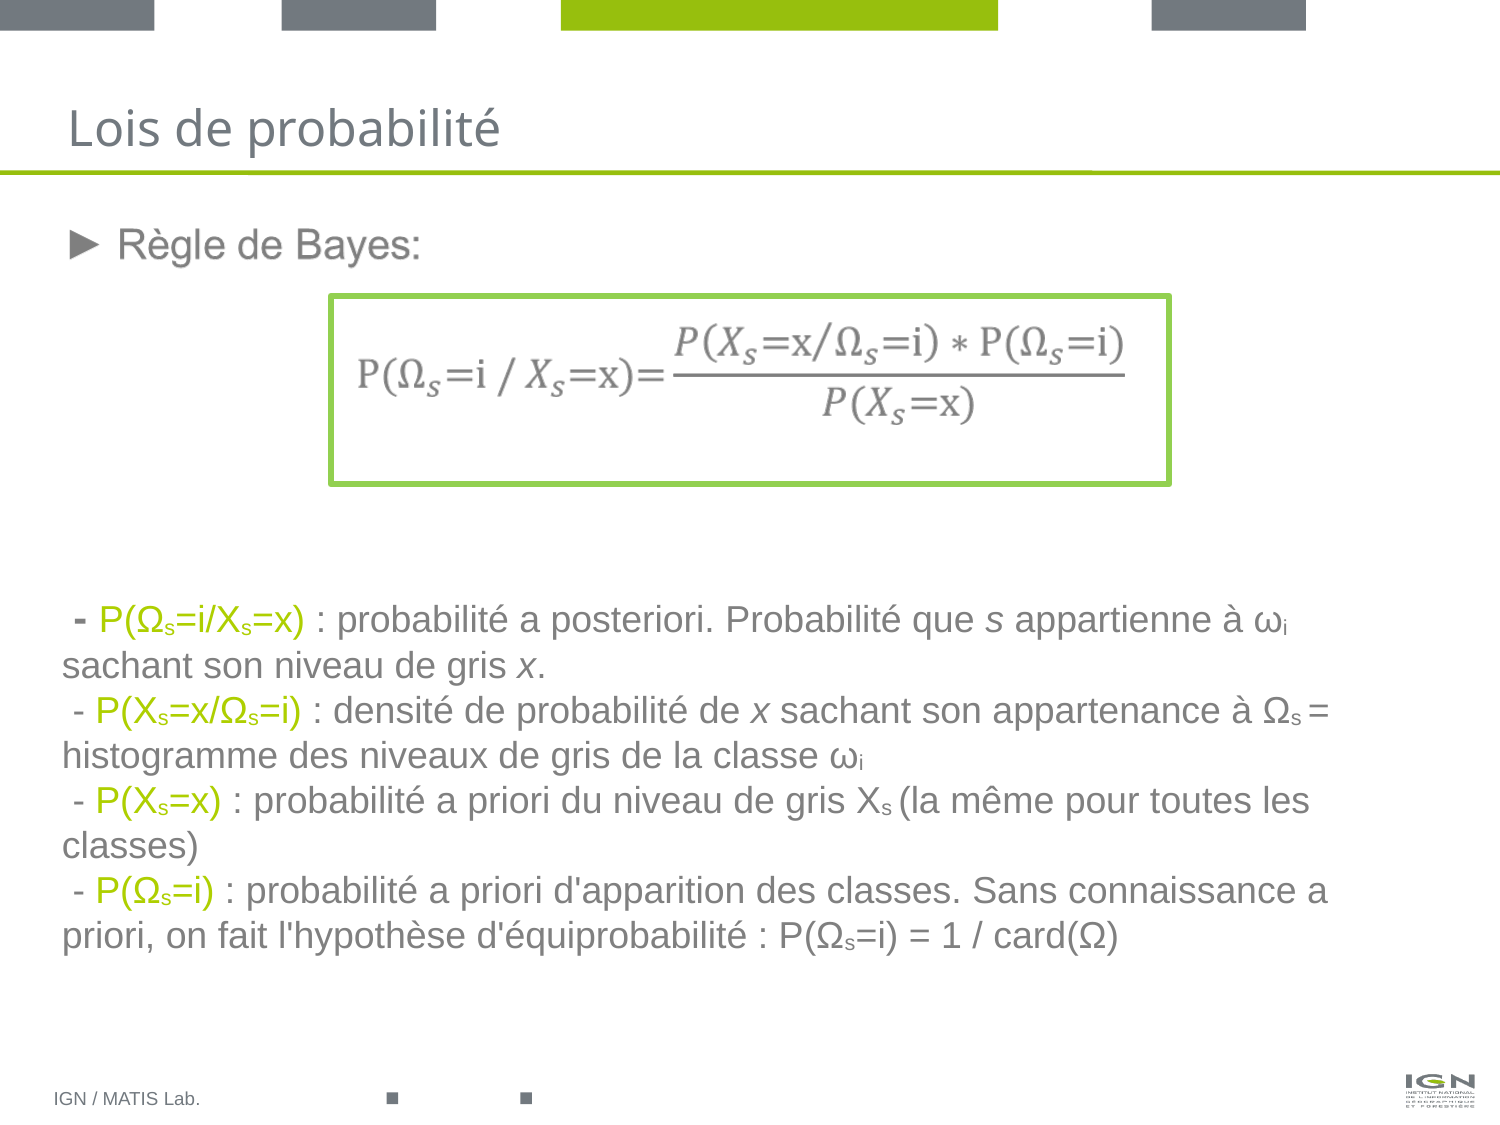

Lois de probabilité
 - P(Ωs=i/Xs=x) : probabilité a posteriori. Probabilité que s appartienne à ωi sachant son niveau de gris x.
 - P(Xs=x/Ωs=i) : densité de probabilité de x sachant son appartenance à Ωs = histogramme des niveaux de gris de la classe ωi
 - P(Xs=x) : probabilité a priori du niveau de gris Xs (la même pour toutes les classes)
 - P(Ωs=i) : probabilité a priori d'apparition des classes. Sans connaissance a priori, on fait l'hypothèse d'équiprobabilité : P(Ωs=i) = 1 / card(Ω)
IGN / MATIS Lab.